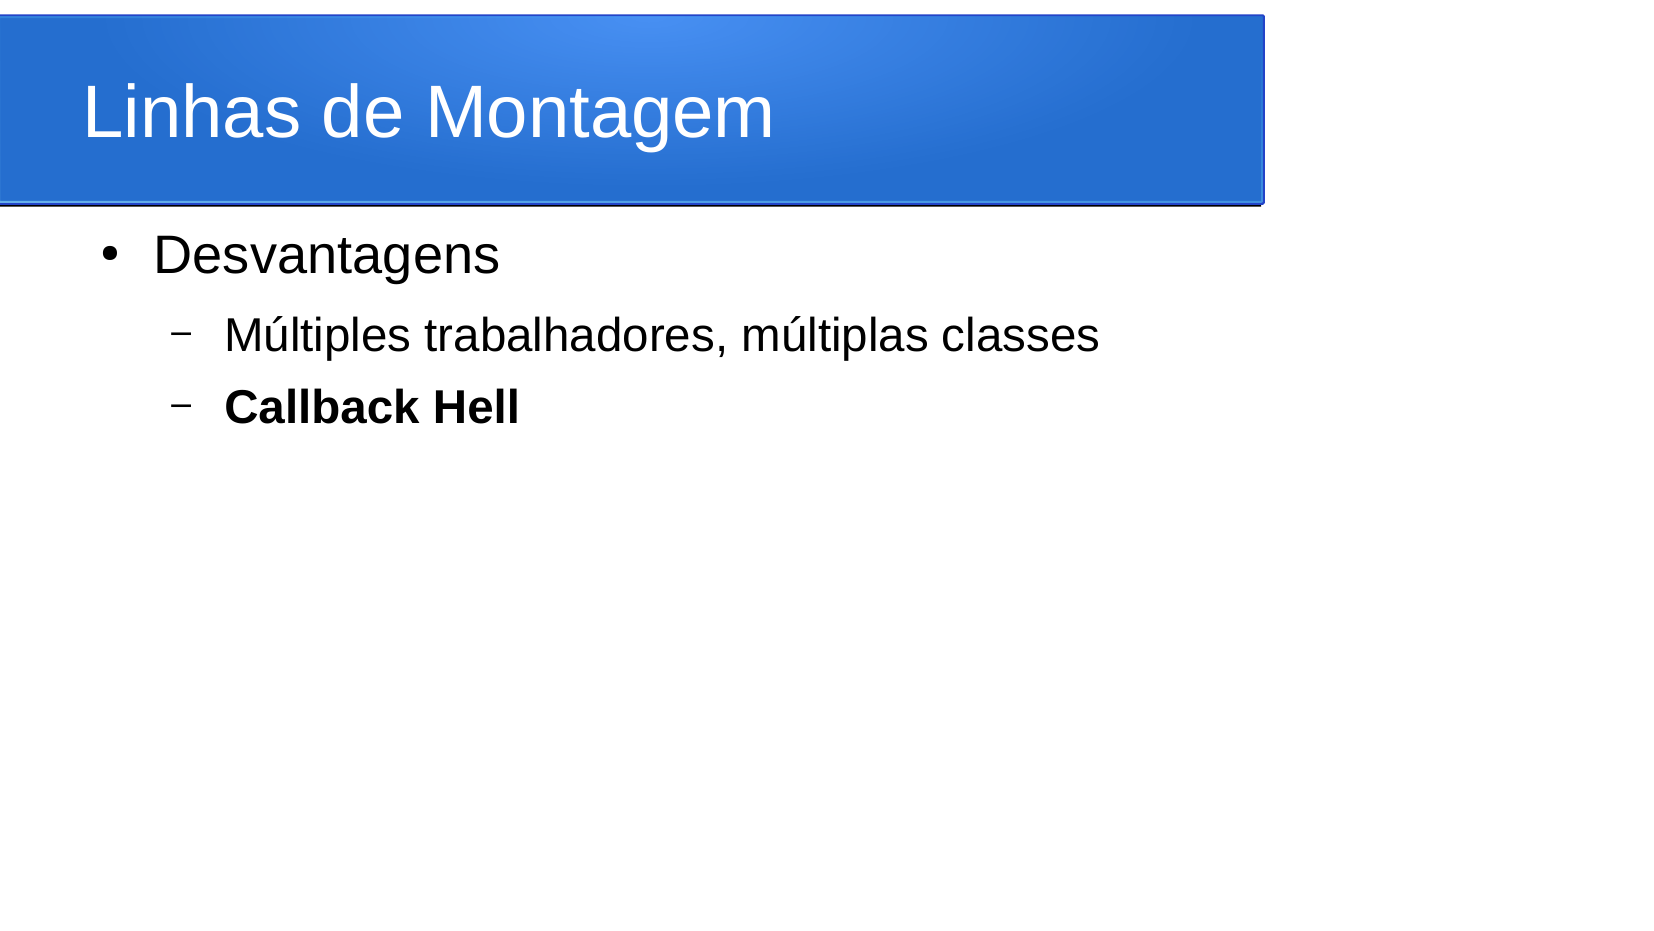

# Linhas de Montagem
Desvantagens
Múltiples trabalhadores, múltiplas classes
Callback Hell